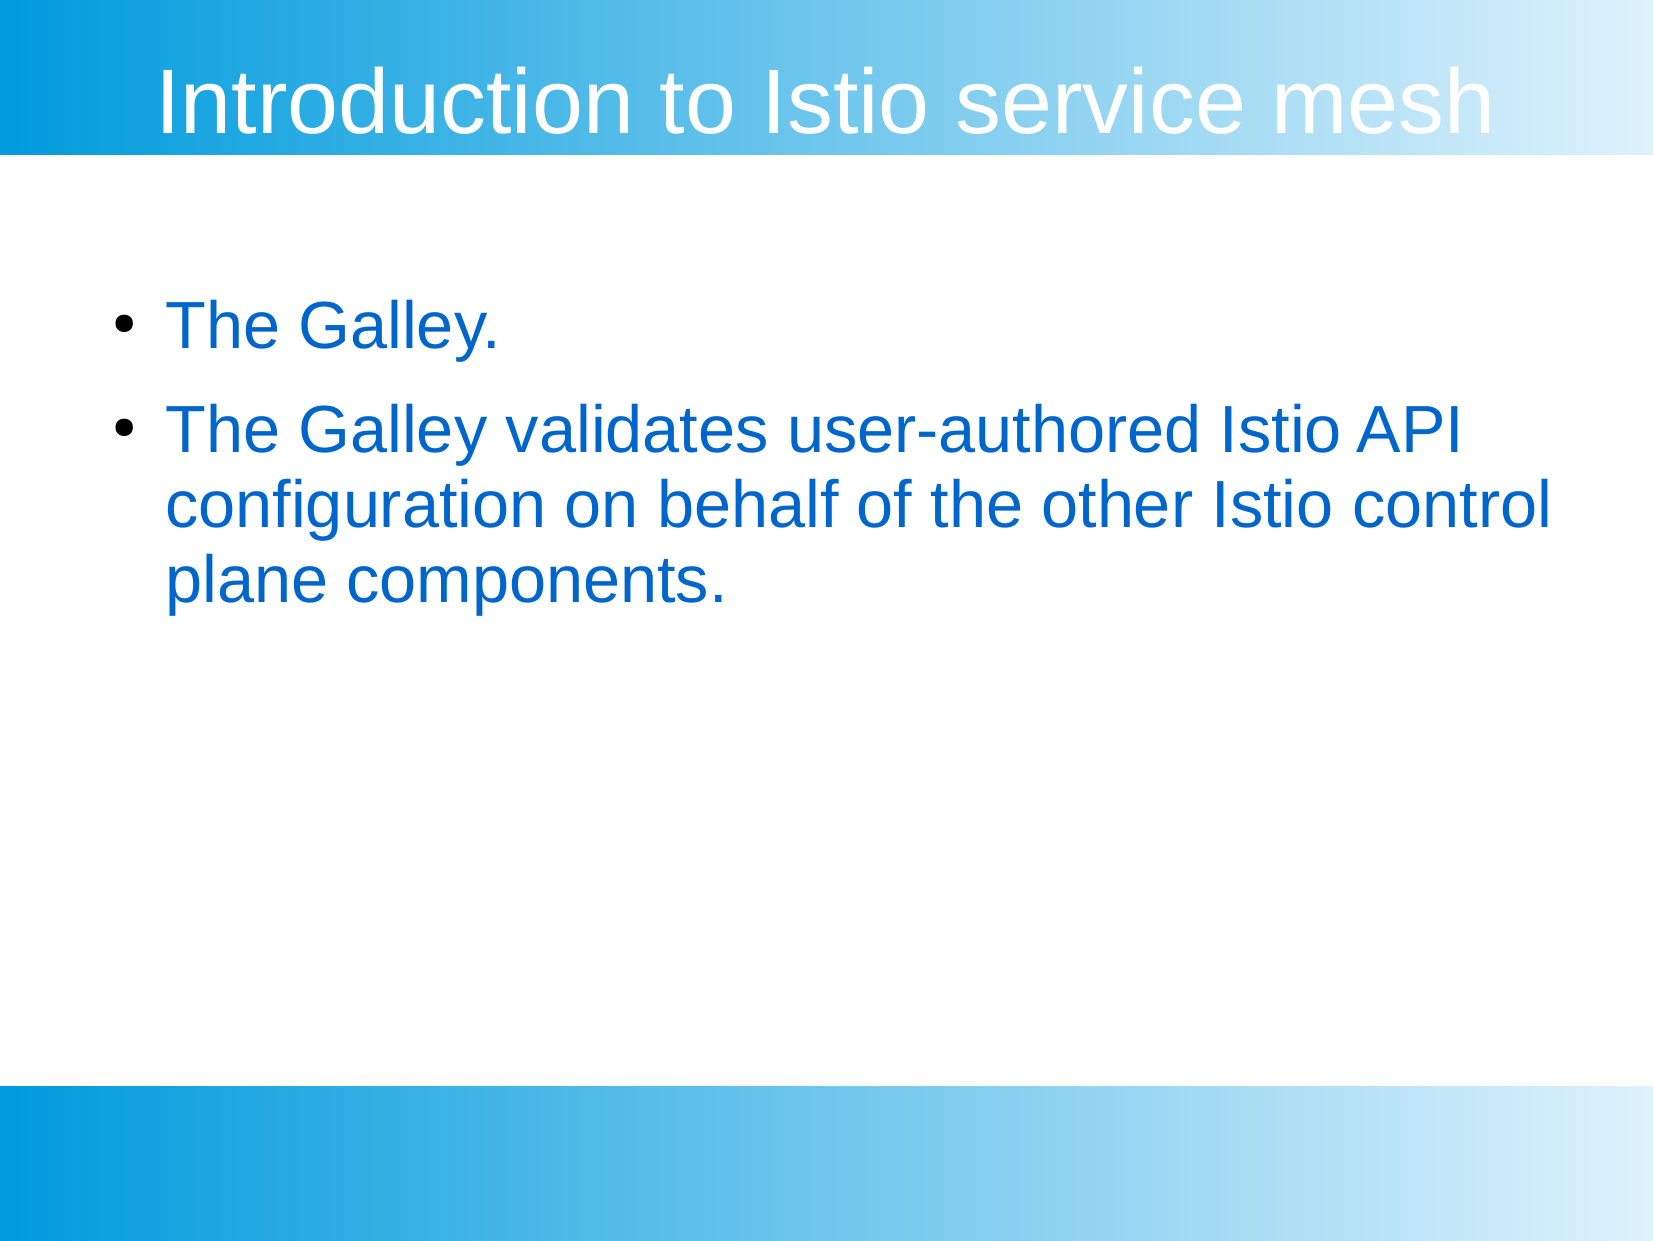

# Introduction to Istio service mesh
The Galley.
The Galley validates user-authored Istio API configuration on behalf of the other Istio control plane components.